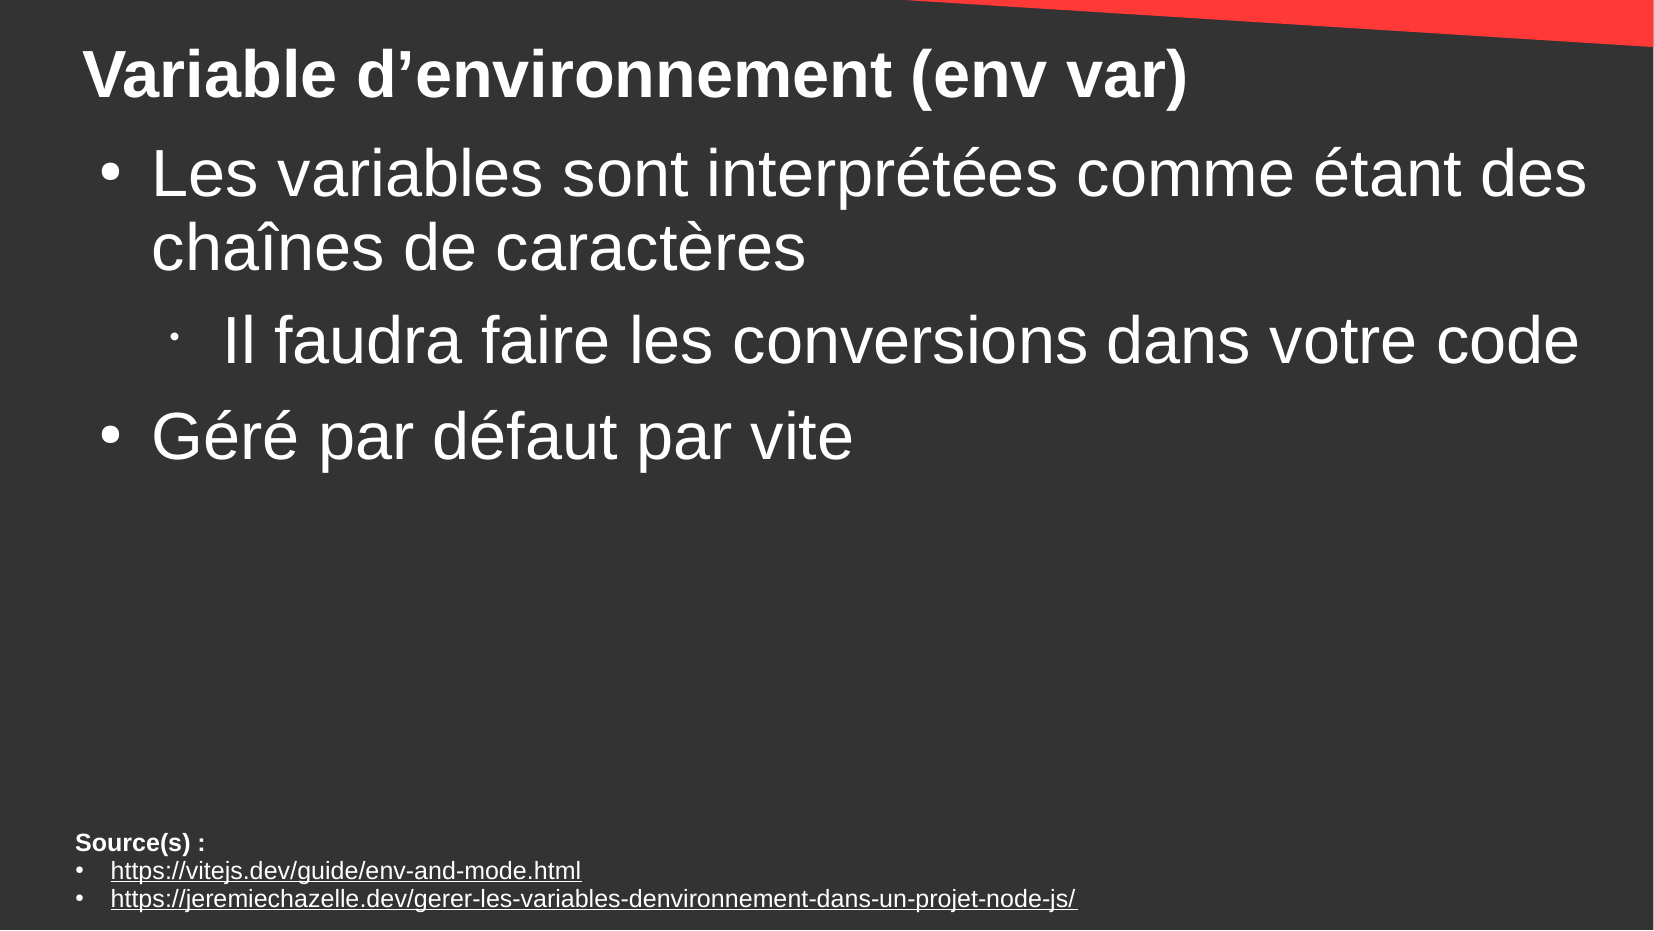

Variable d’environnement (env var)
# Les variables sont interprétées comme étant des chaînes de caractères
Il faudra faire les conversions dans votre code
Géré par défaut par vite
Source(s) :
https://vitejs.dev/guide/env-and-mode.html
https://jeremiechazelle.dev/gerer-les-variables-denvironnement-dans-un-projet-node-js/